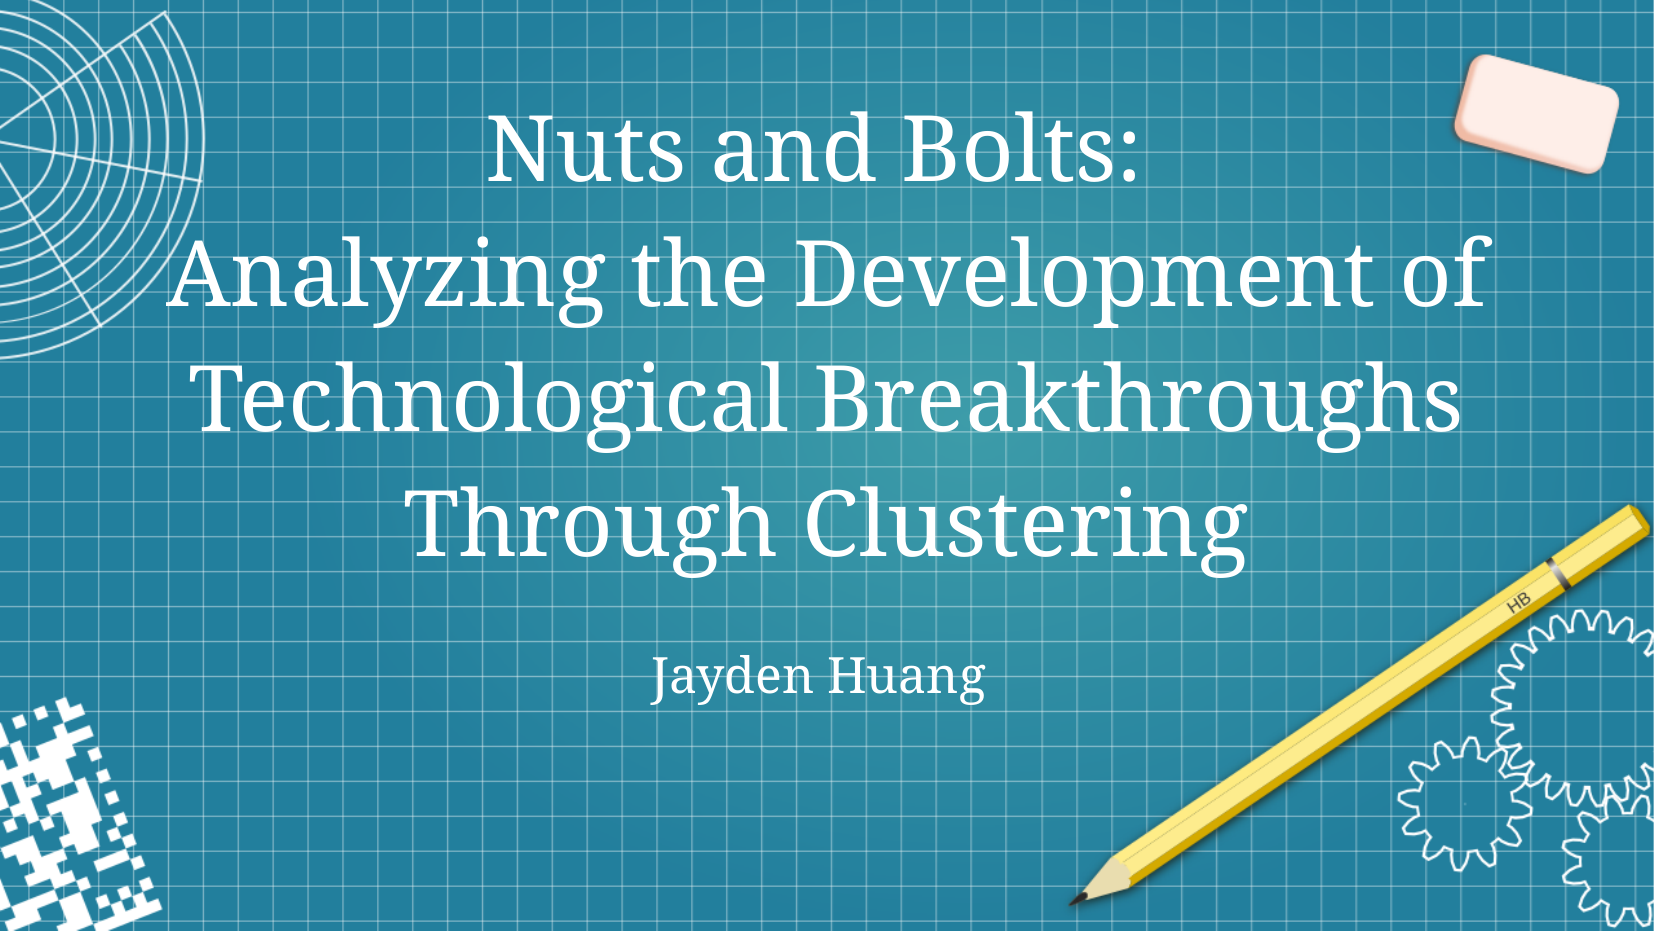

# Nuts and Bolts: Analyzing the Development of Technological Breakthroughs Through Clustering
Jayden Huang